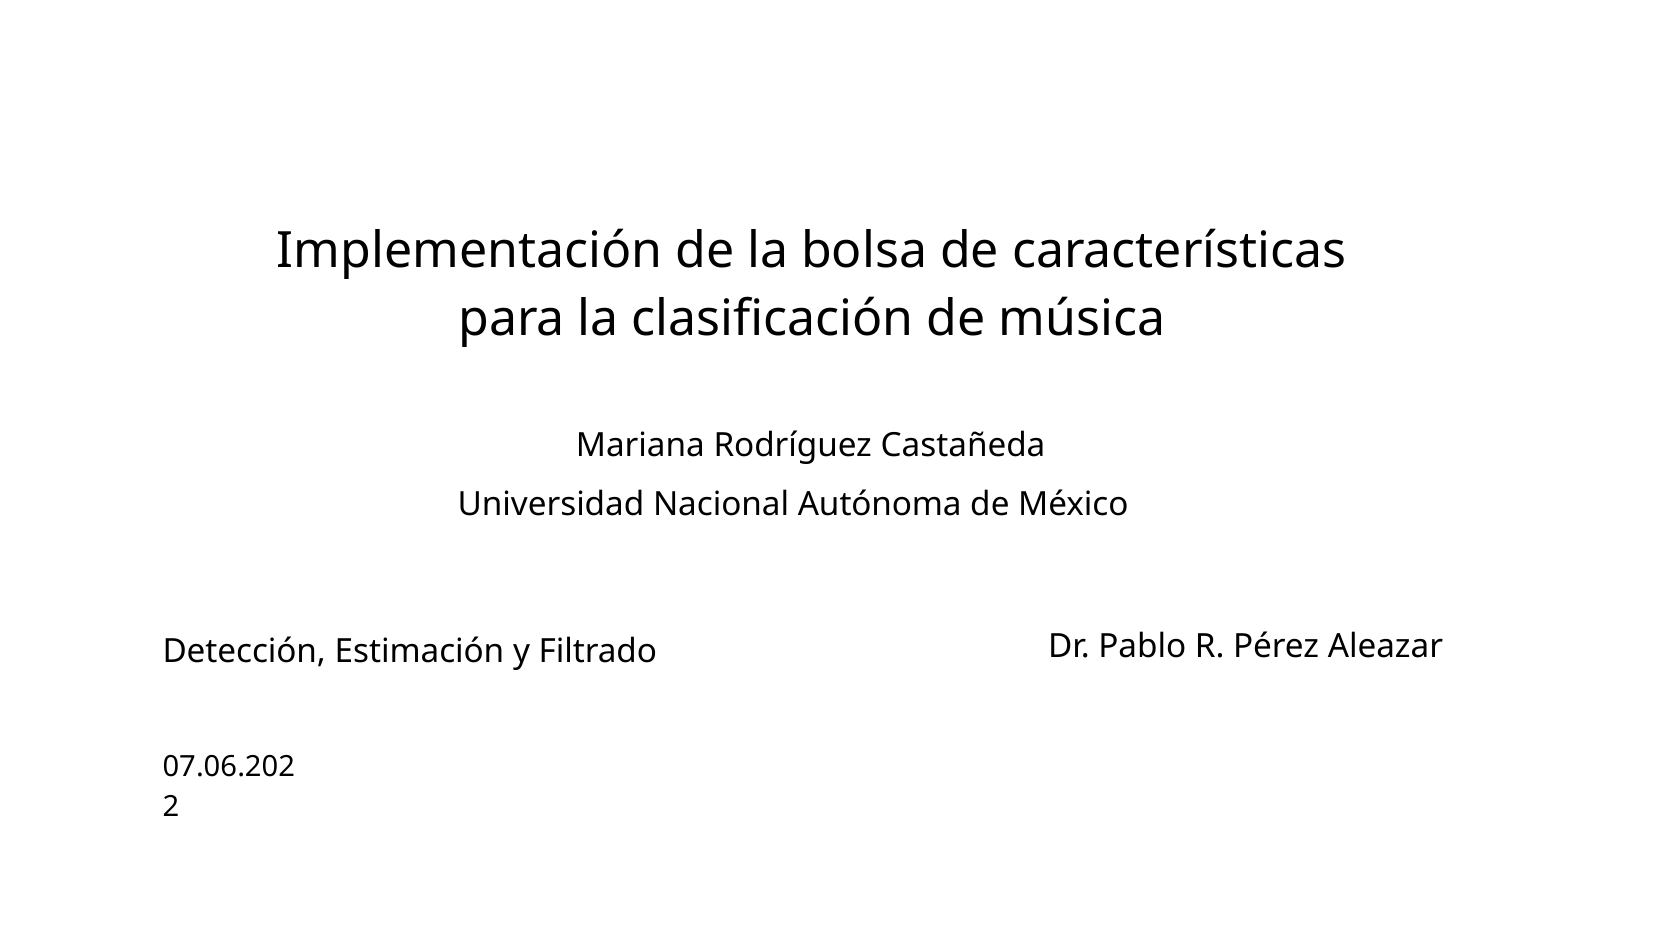

Implementación de la bolsa de características para la clasificación de música
Mariana Rodríguez Castañeda
Universidad Nacional Autónoma de México
Dr. Pablo R. Pérez Aleazar
Detección, Estimación y Filtrado
07.06.2022